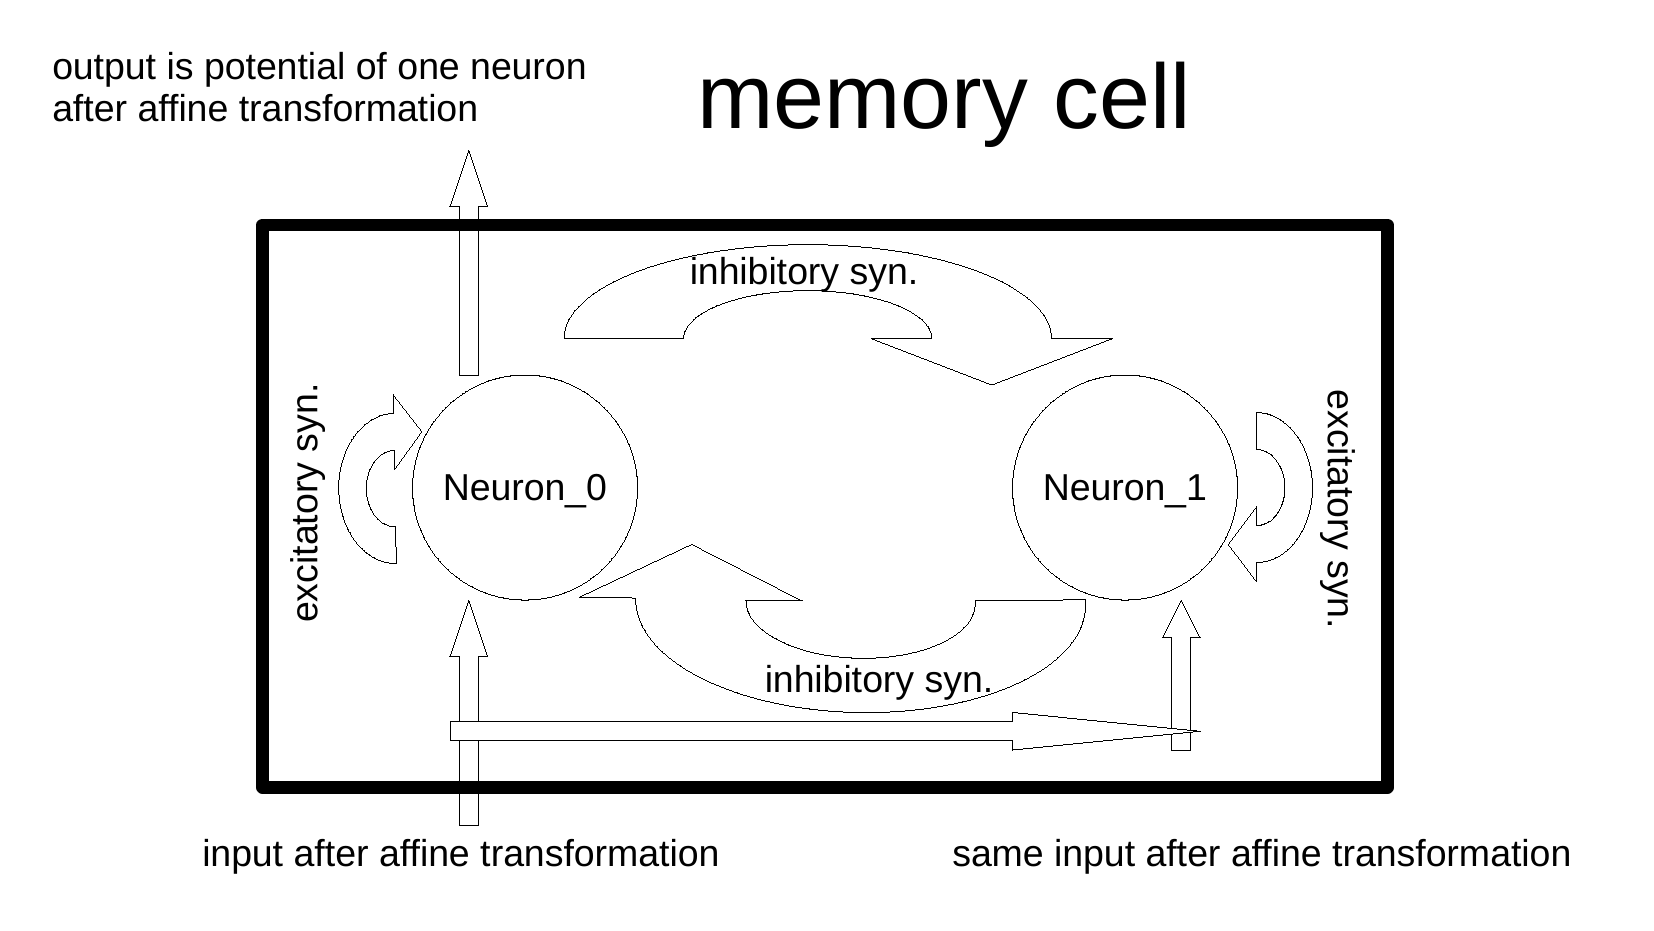

# memory cell
output is potential of one neuron
after affine transformation
inhibitory syn.
Neuron_0
Neuron_1
excitatory syn.
excitatory syn.
inhibitory syn.
same input after affine transformation
input after affine transformation